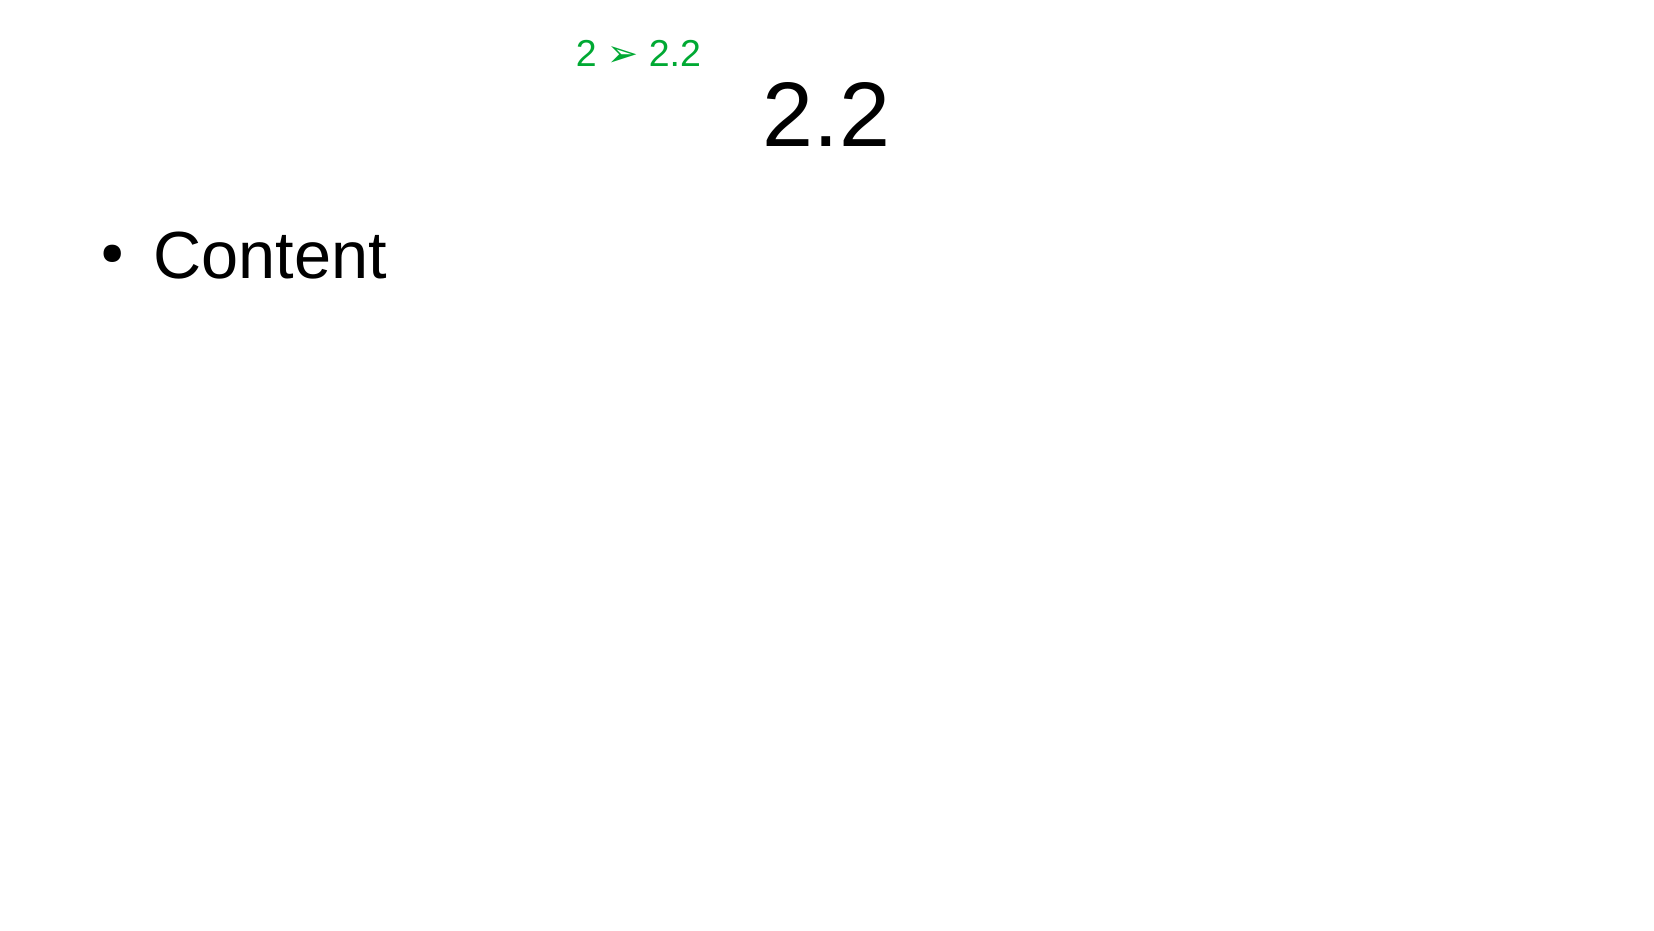

2 ➢ 2.2
# 2.2
Content
#poppush